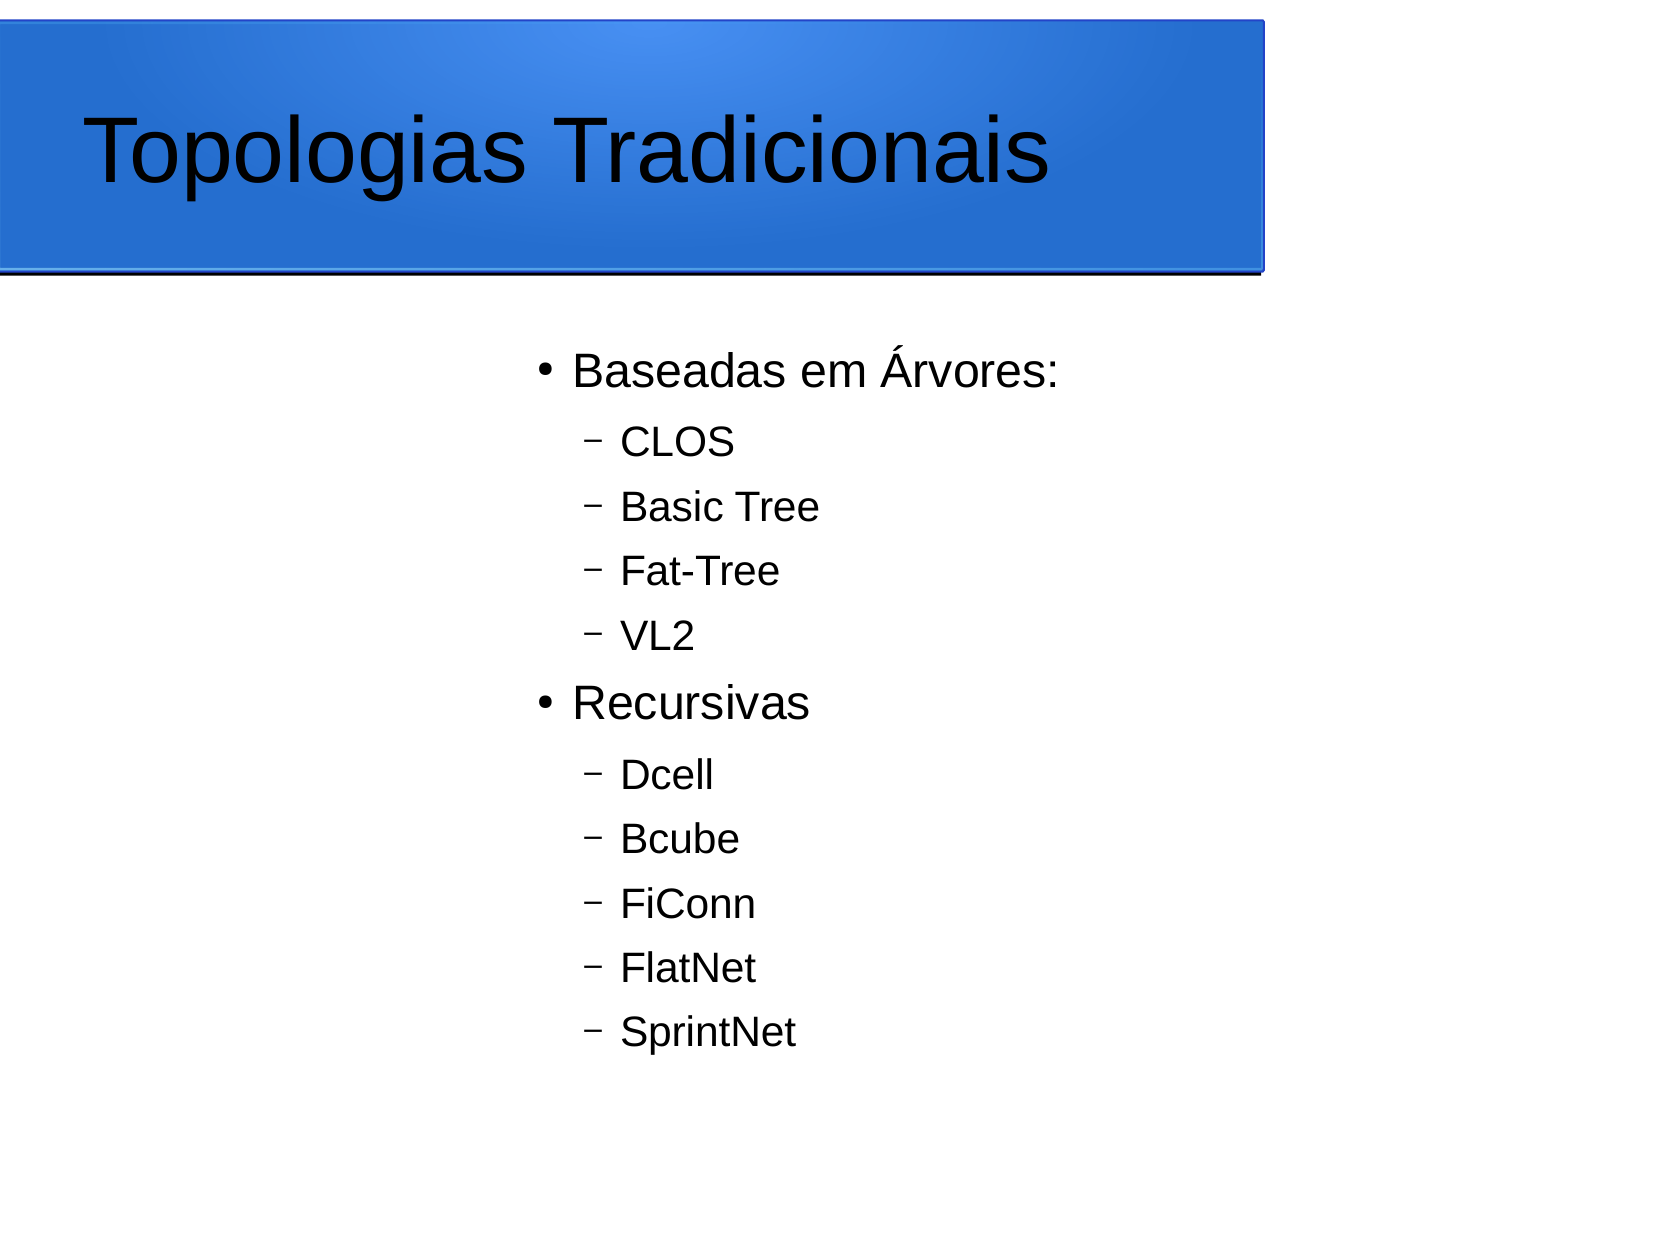

# Topologias Tradicionais
Baseadas em Árvores:
CLOS
Basic Tree
Fat-Tree
VL2
Recursivas
Dcell
Bcube
FiConn
FlatNet
SprintNet